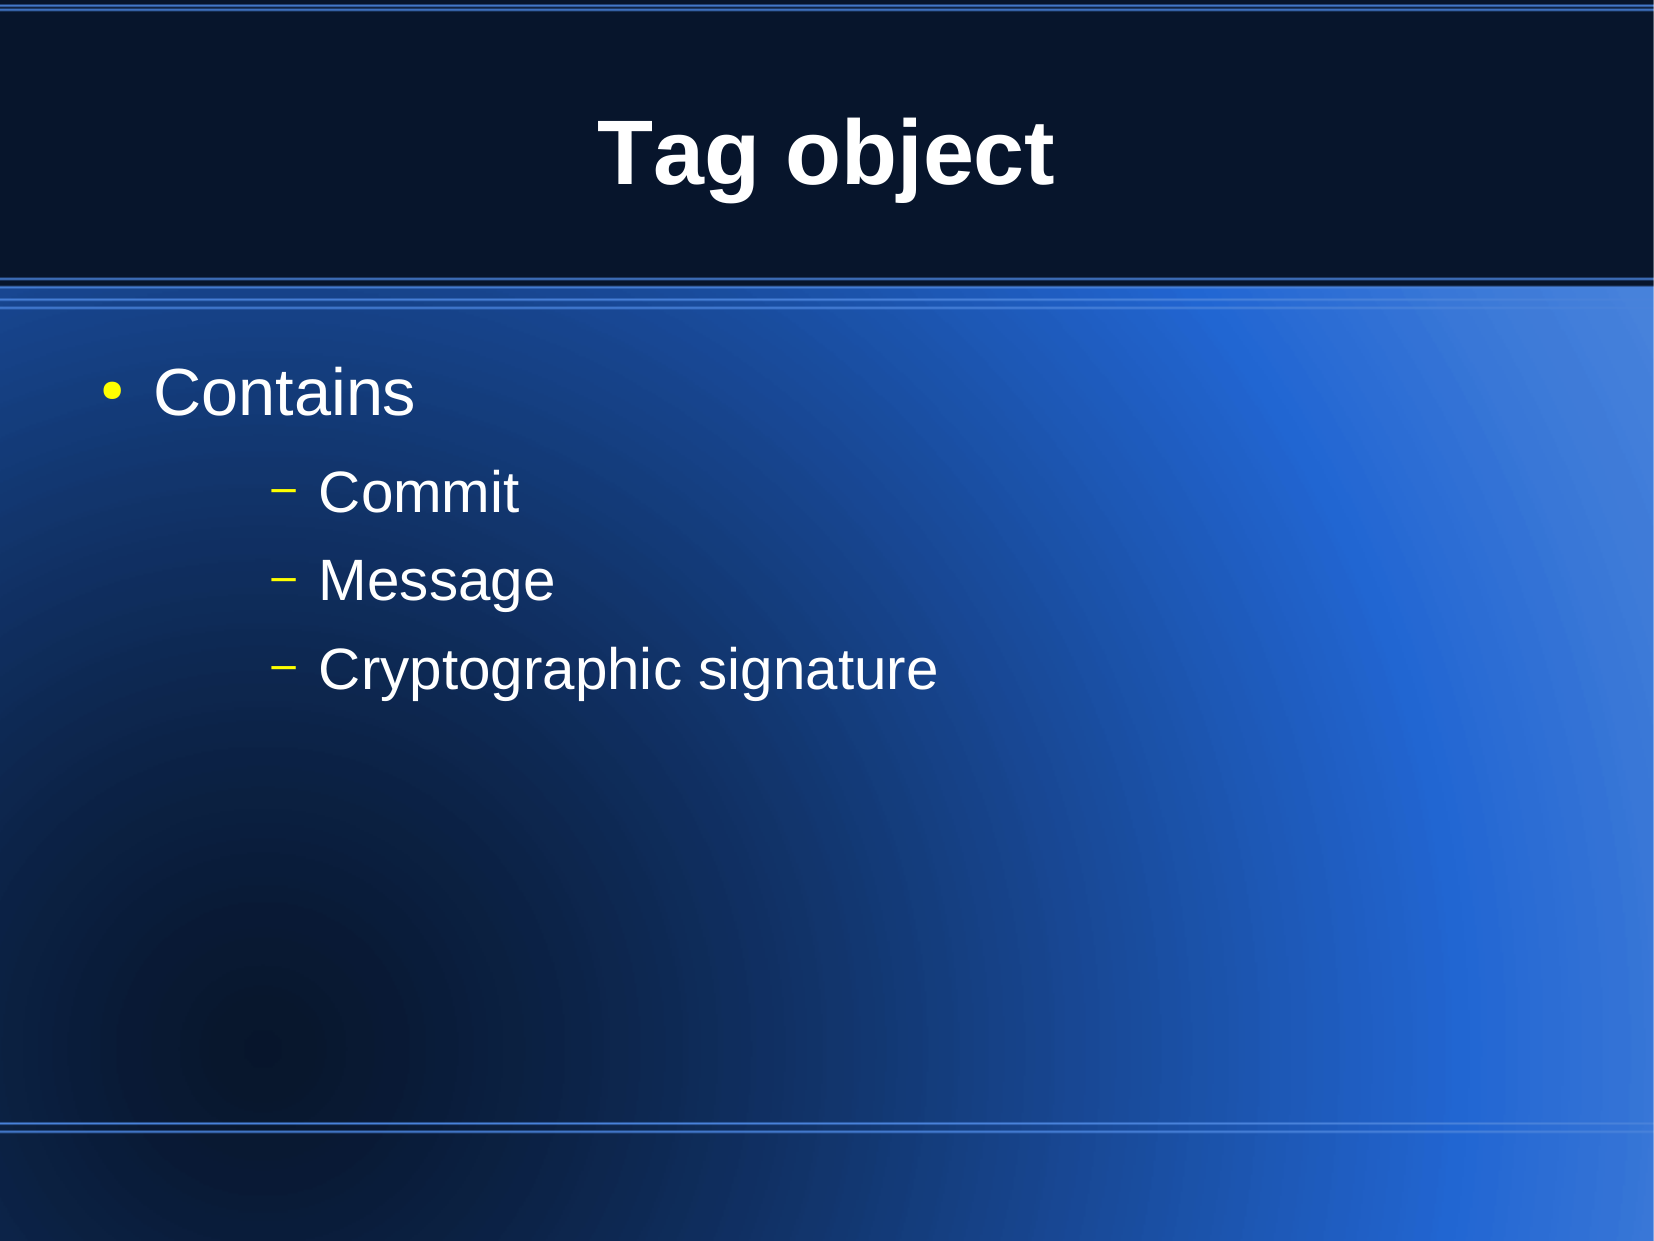

# Tag object
Contains
Commit
Message
Cryptographic signature